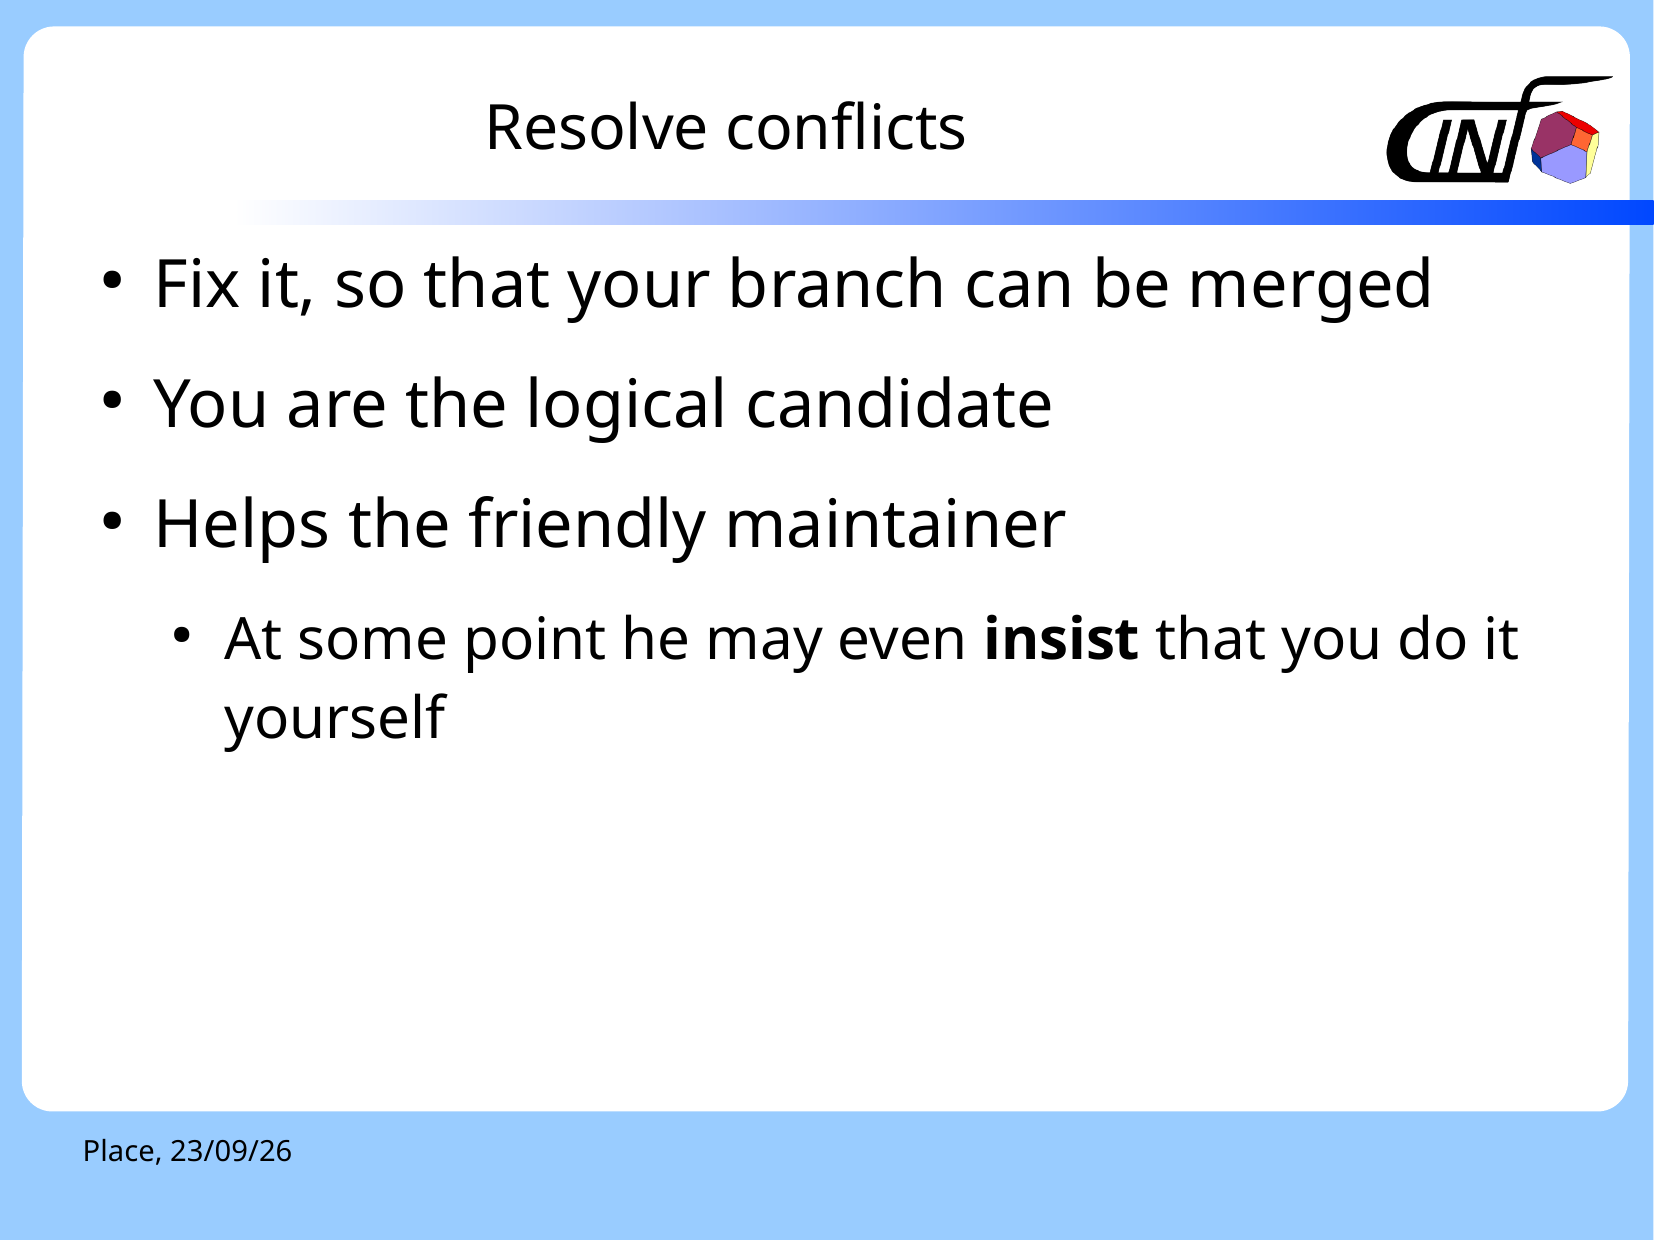

# Resolve conflicts
Fix it, so that your branch can be merged
You are the logical candidate
Helps the friendly maintainer
At some point he may even insist that you do it yourself